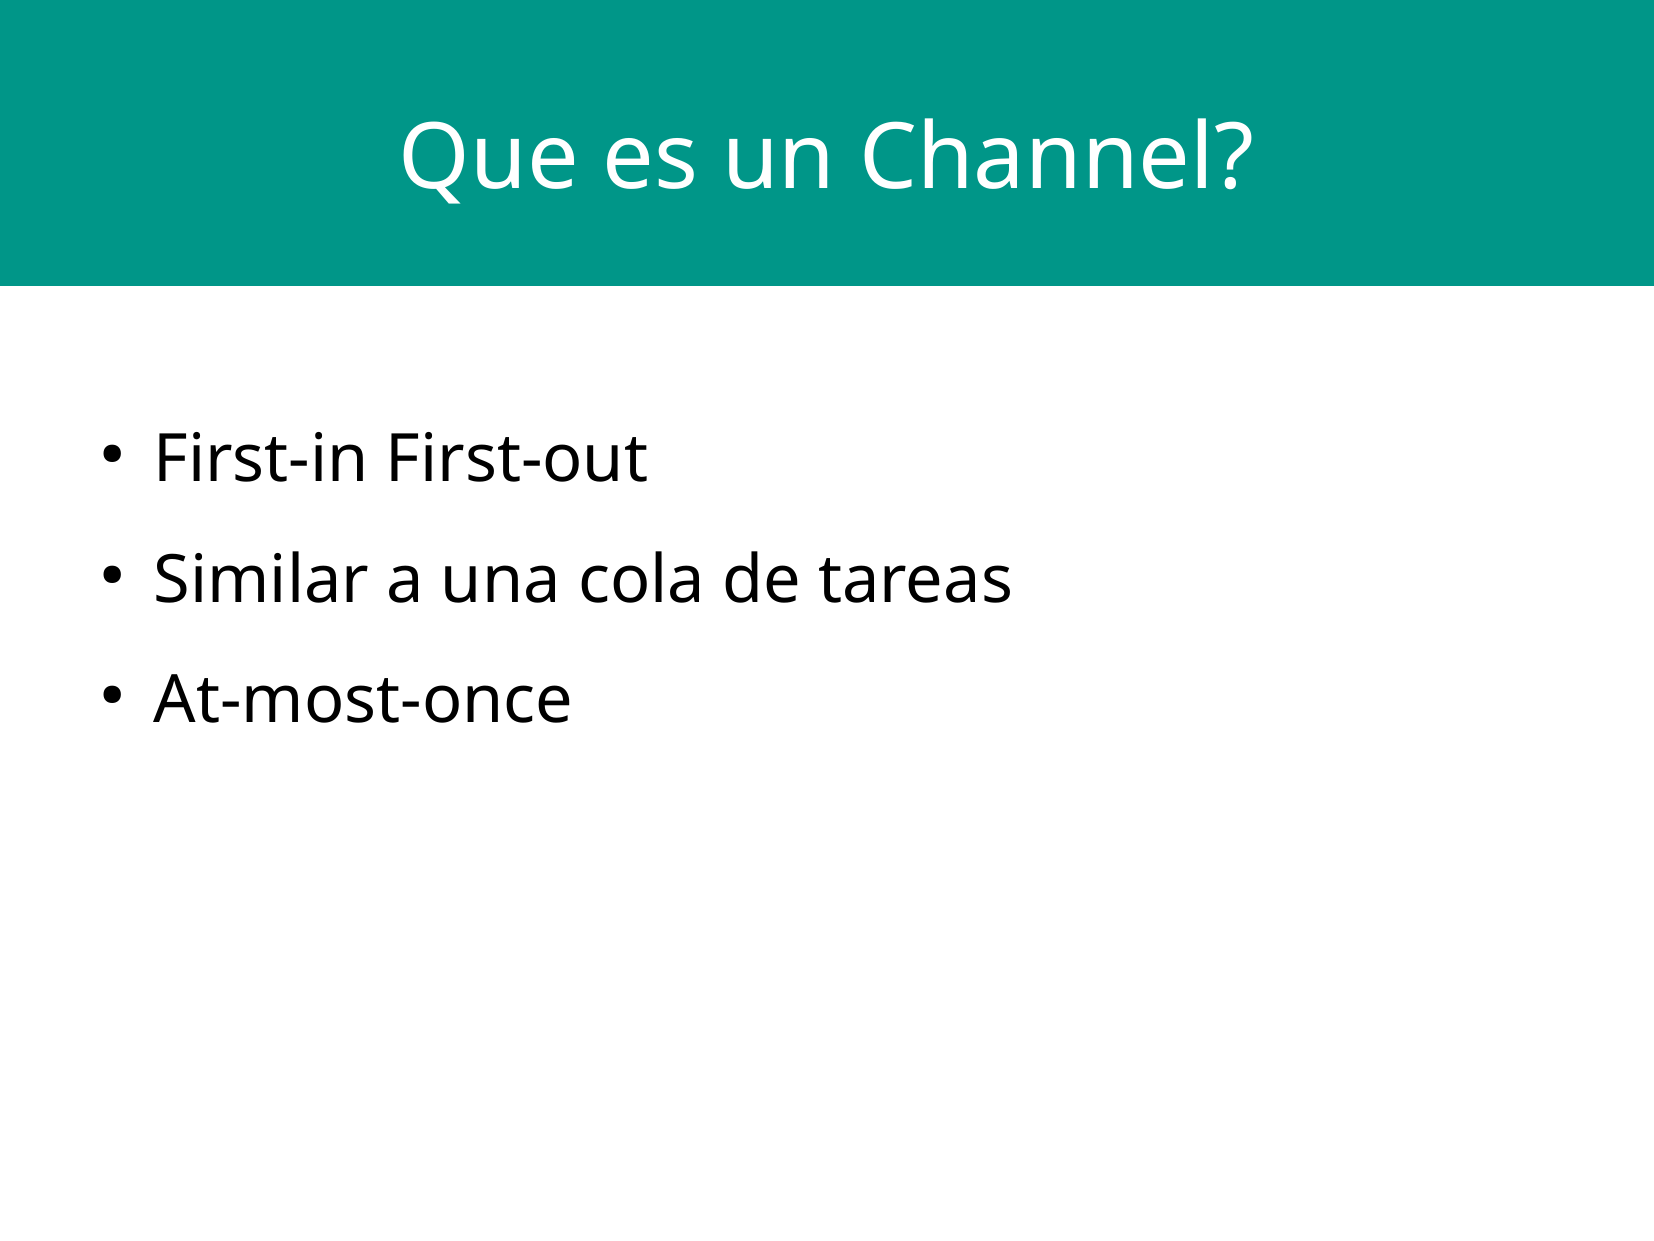

# Que es un Channel?
First-in First-out
Similar a una cola de tareas
At-most-once